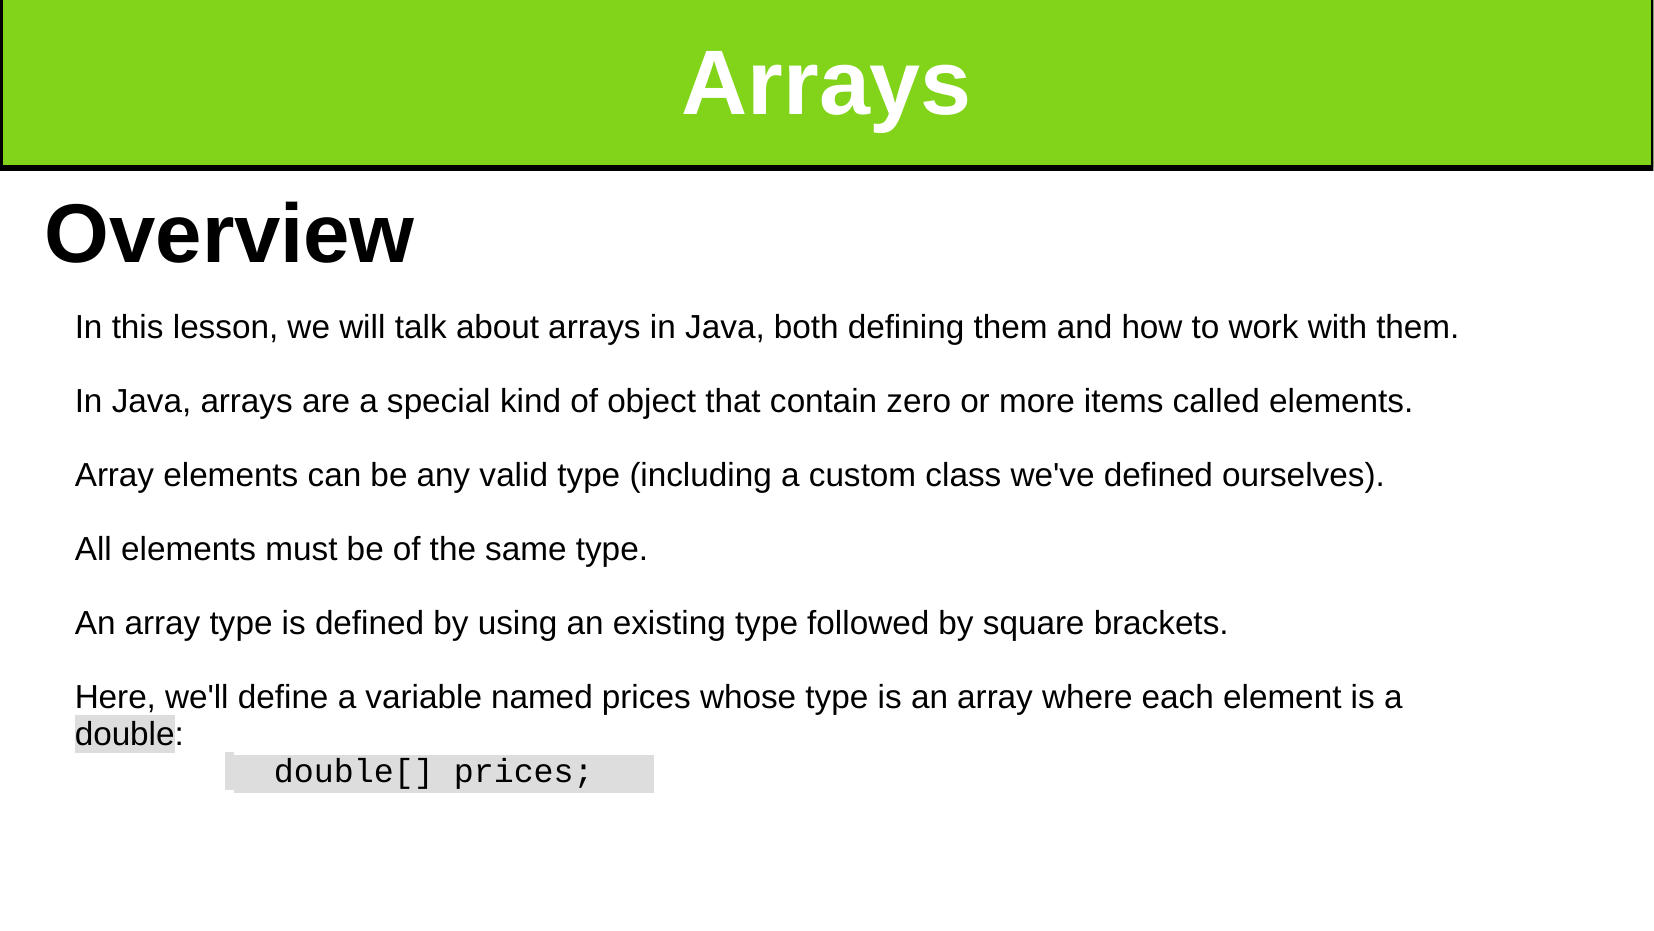

# Arrays
Overview
In this lesson, we will talk about arrays in Java, both defining them and how to work with them.
In Java, arrays are a special kind of object that contain zero or more items called elements.
Array elements can be any valid type (including a custom class we've defined ourselves).
All elements must be of the same type.
An array type is defined by using an existing type followed by square brackets.
Here, we'll define a variable named prices whose type is an array where each element is a double:
		 double[] prices;